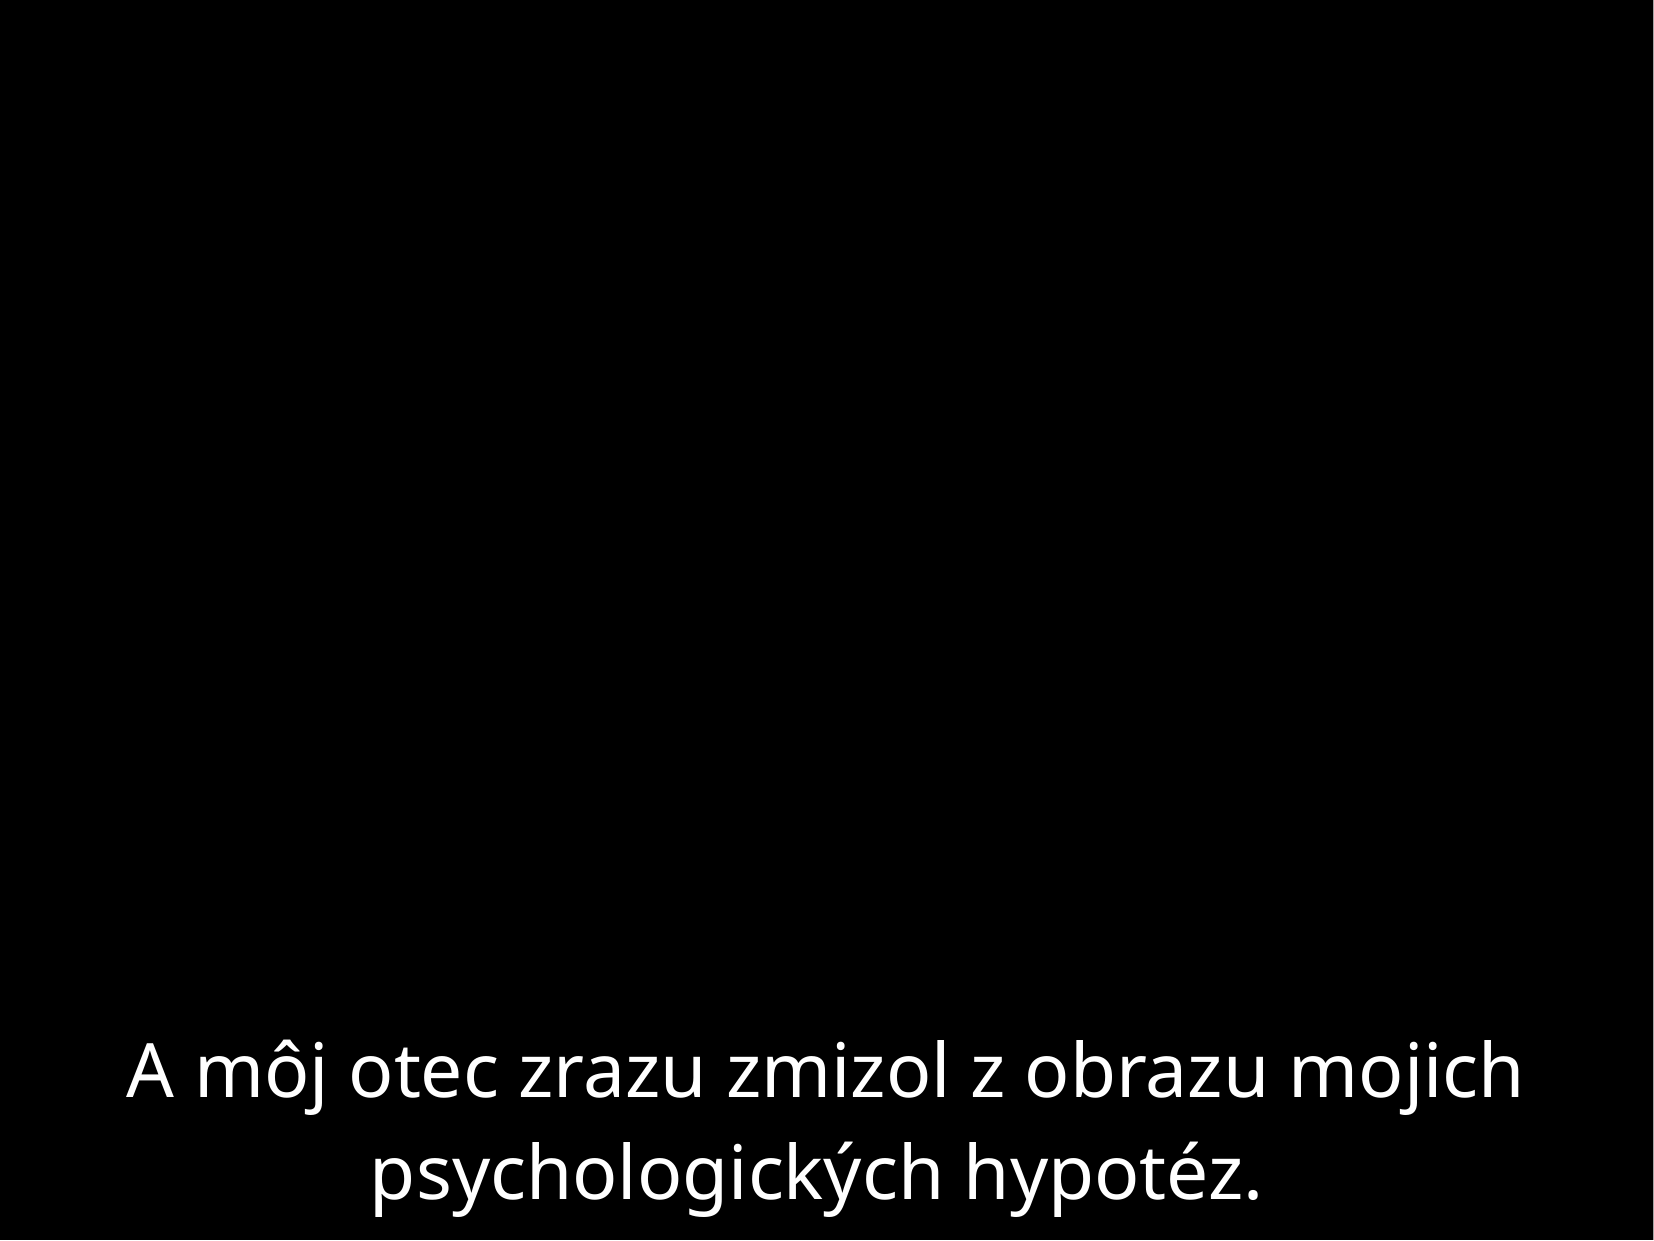

# A môj otec zrazu zmizol z obrazu mojich psychologických hypotéz.